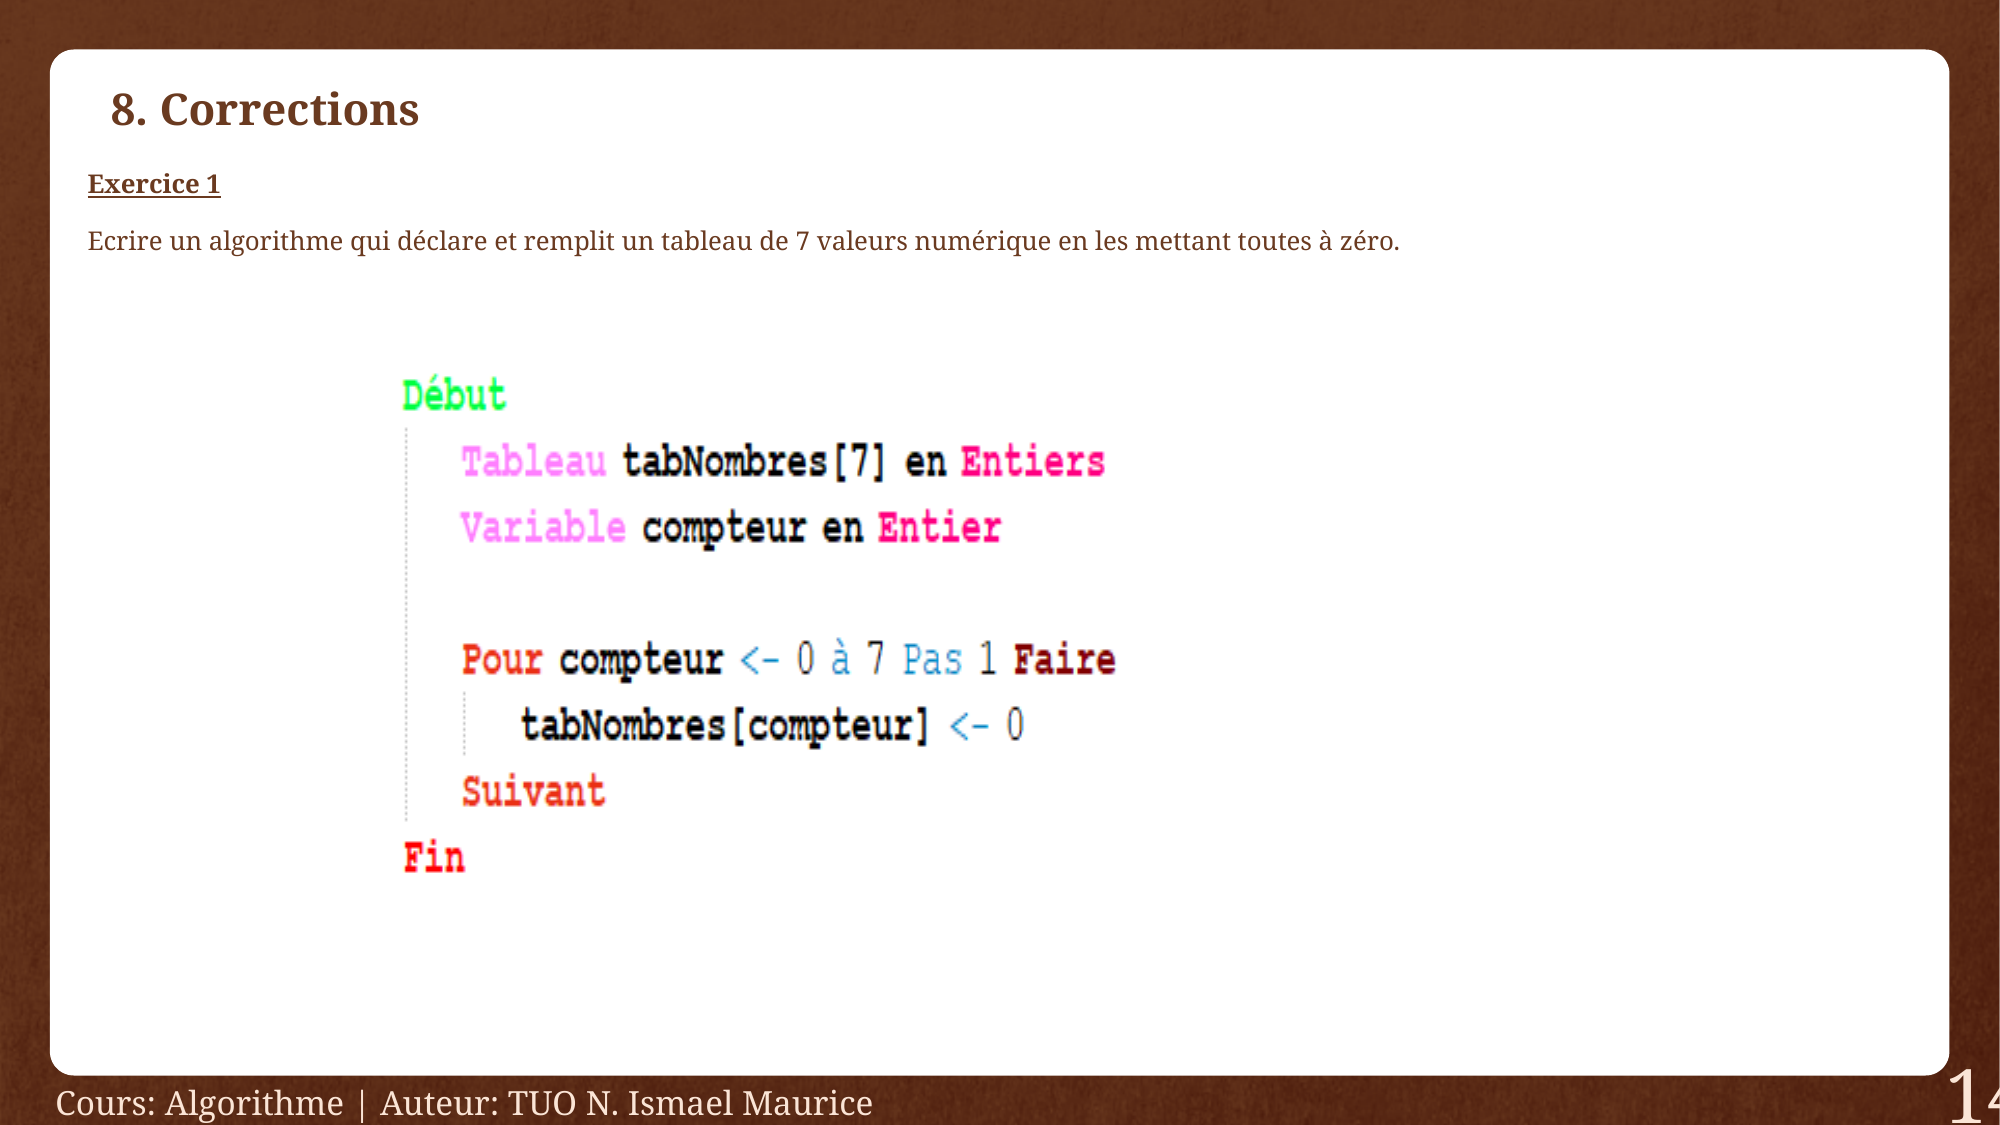

8. Corrections
# Exercice 1
Ecrire un algorithme qui déclare et remplit un tableau de 7 valeurs numérique en les mettant toutes à zéro.
Cours: Algorithme | Auteur: TUO N. Ismael Maurice